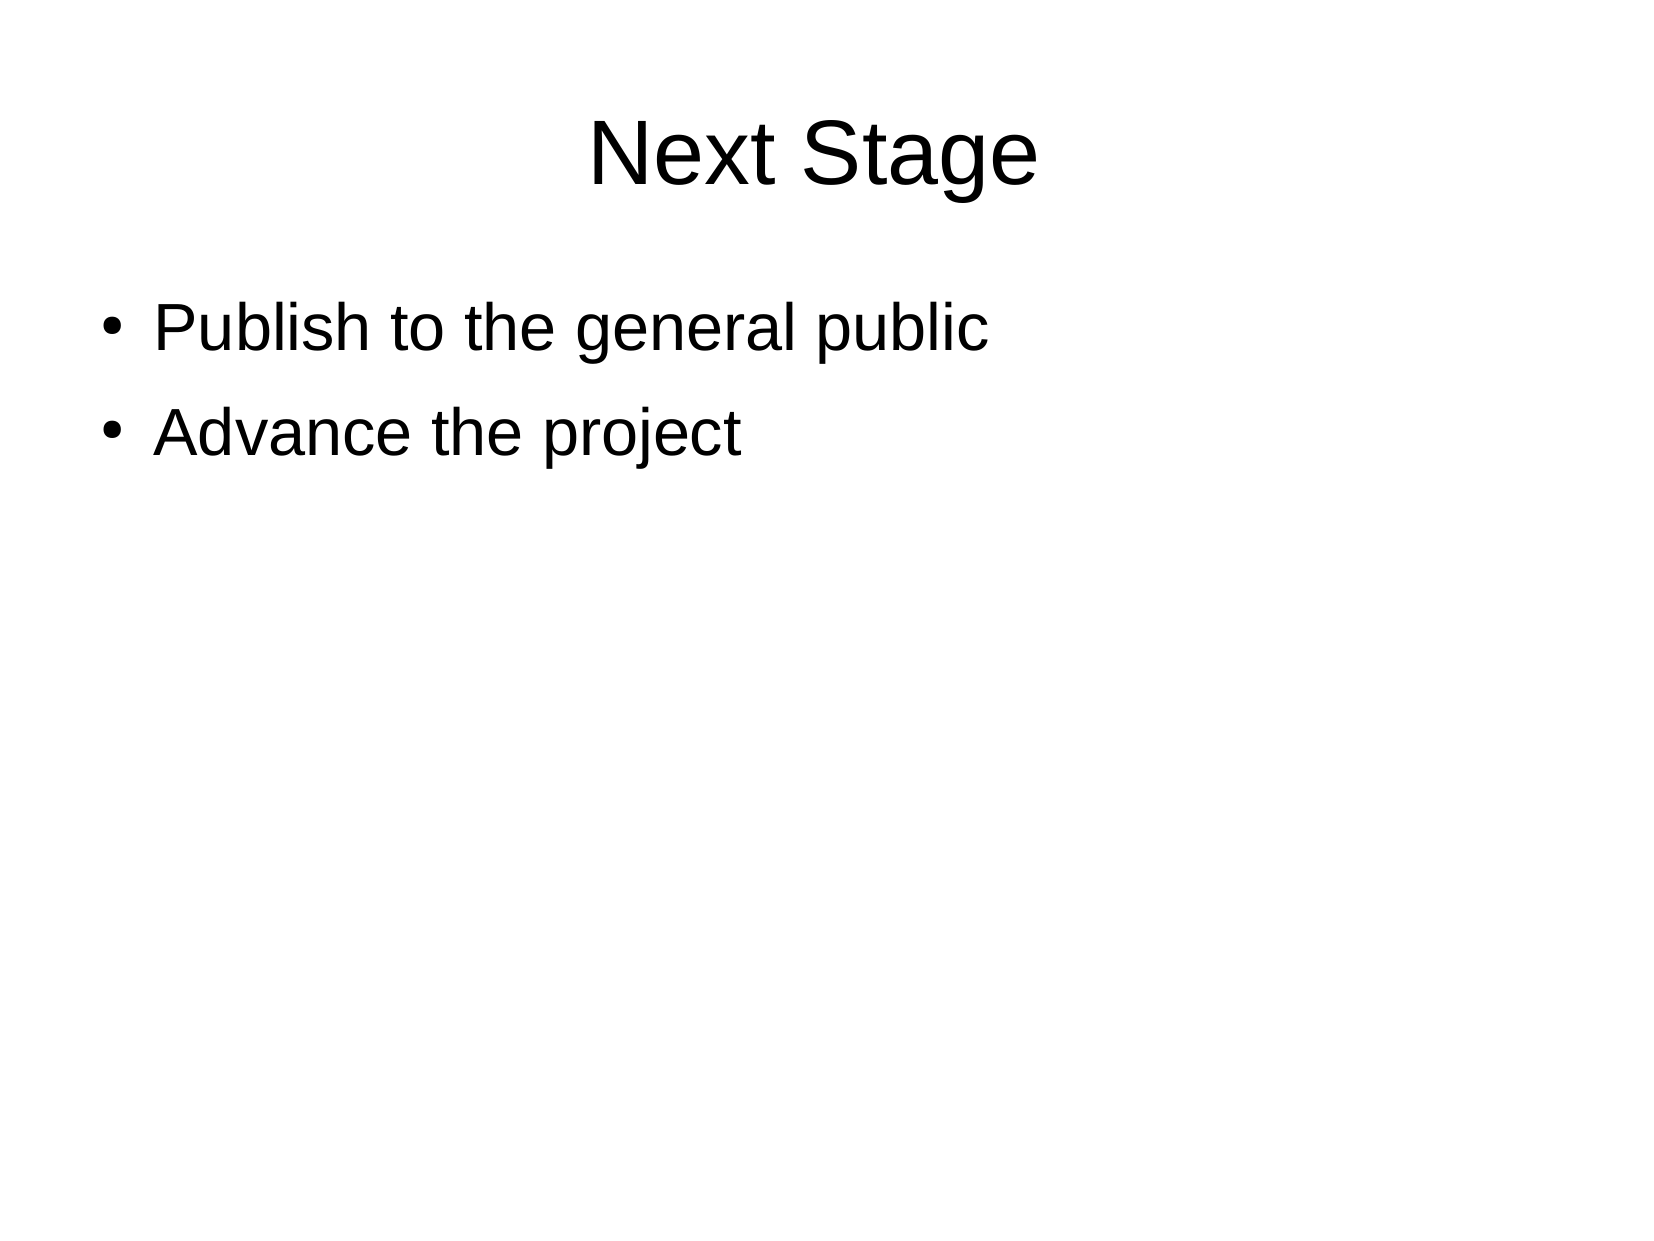

# Next Stage
Publish to the general public
Advance the project